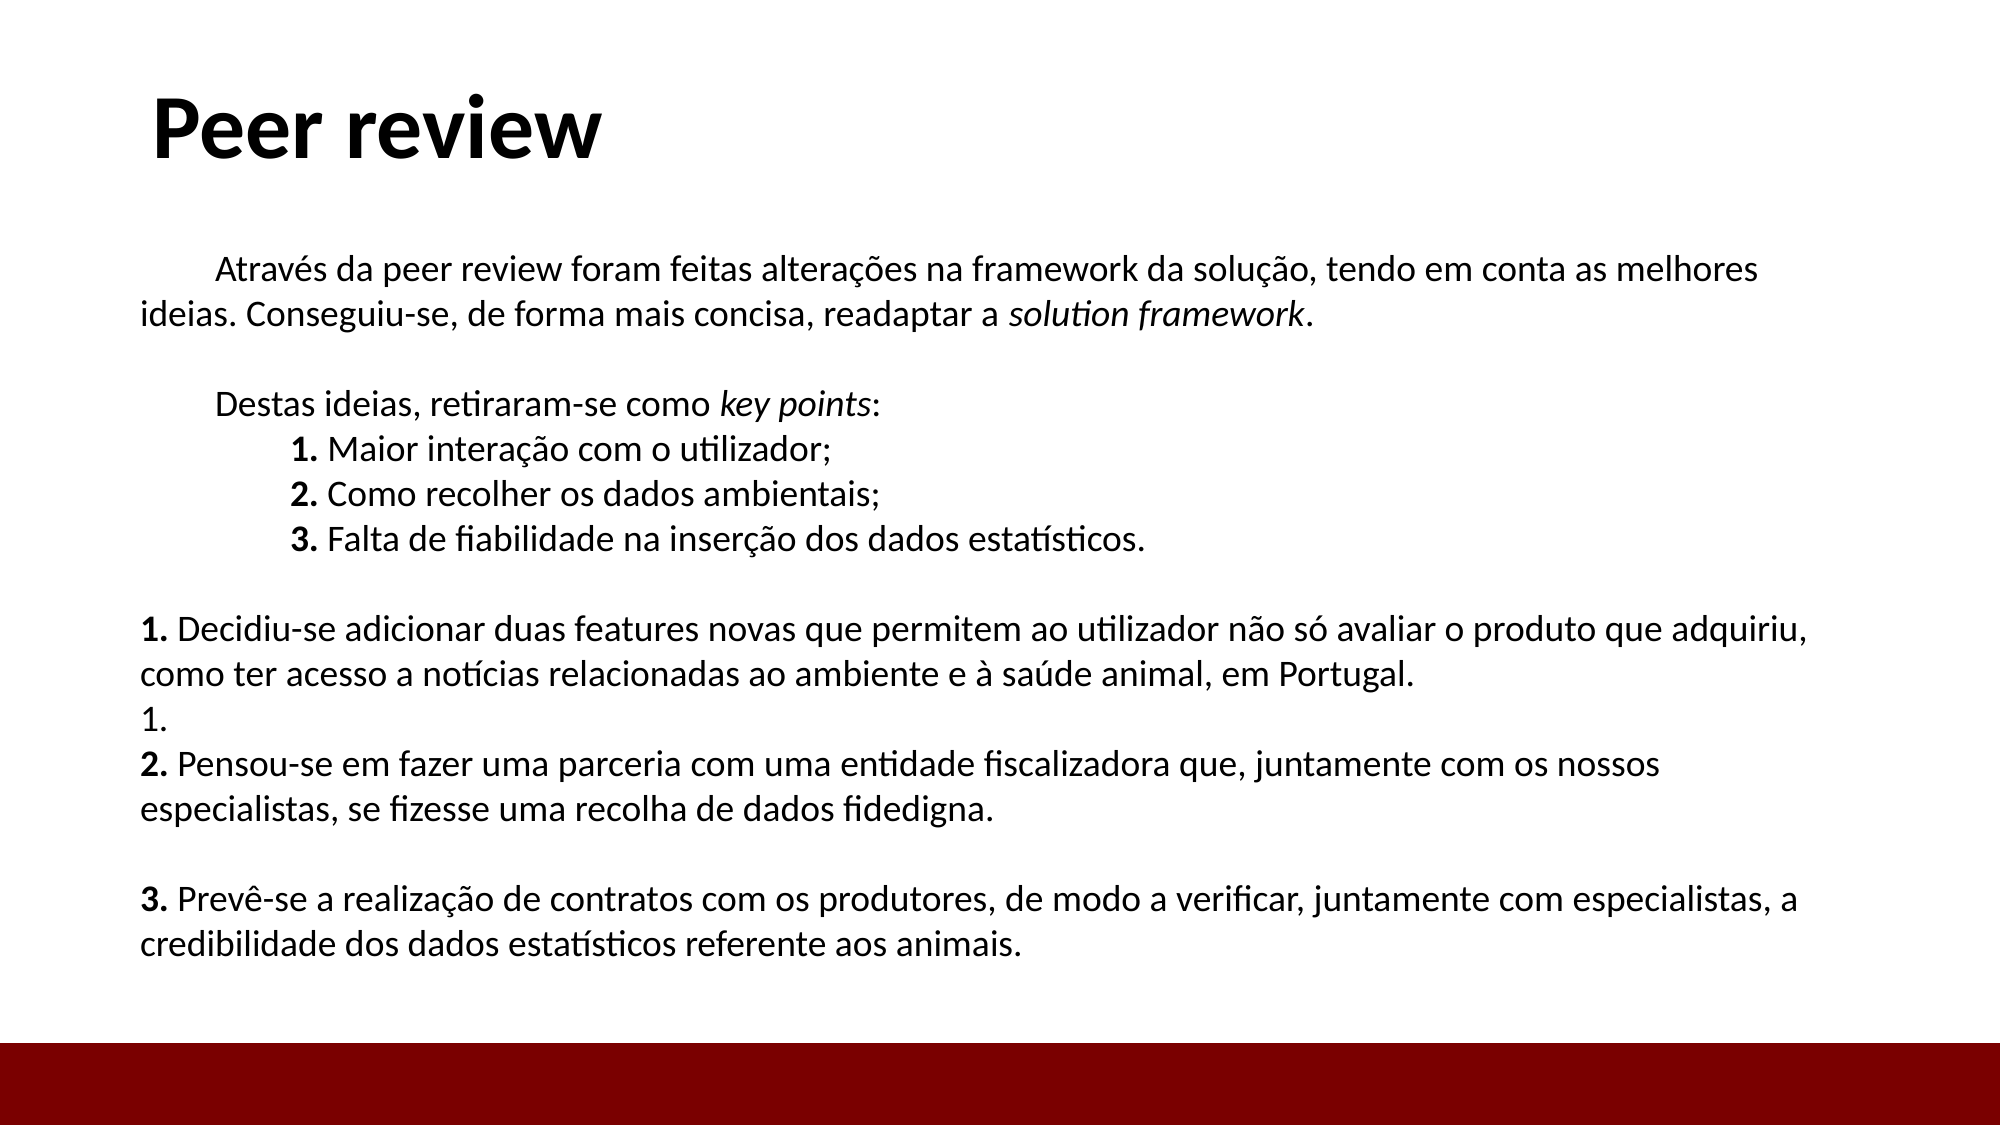

# Peer review
	Através da peer review foram feitas alterações na framework da solução, tendo em conta as melhores ideias. Conseguiu-se, de forma mais concisa, readaptar a solution framework.
	Destas ideias, retiraram-se como key points:
		1. Maior interação com o utilizador;
		2. Como recolher os dados ambientais;
		3. Falta de fiabilidade na inserção dos dados estatísticos.
1. Decidiu-se adicionar duas features novas que permitem ao utilizador não só avaliar o produto que adquiriu, como ter acesso a notícias relacionadas ao ambiente e à saúde animal, em Portugal.
2. Pensou-se em fazer uma parceria com uma entidade fiscalizadora que, juntamente com os nossos especialistas, se fizesse uma recolha de dados fidedigna.
3. Prevê-se a realização de contratos com os produtores, de modo a verificar, juntamente com especialistas, a credibilidade dos dados estatísticos referente aos animais.